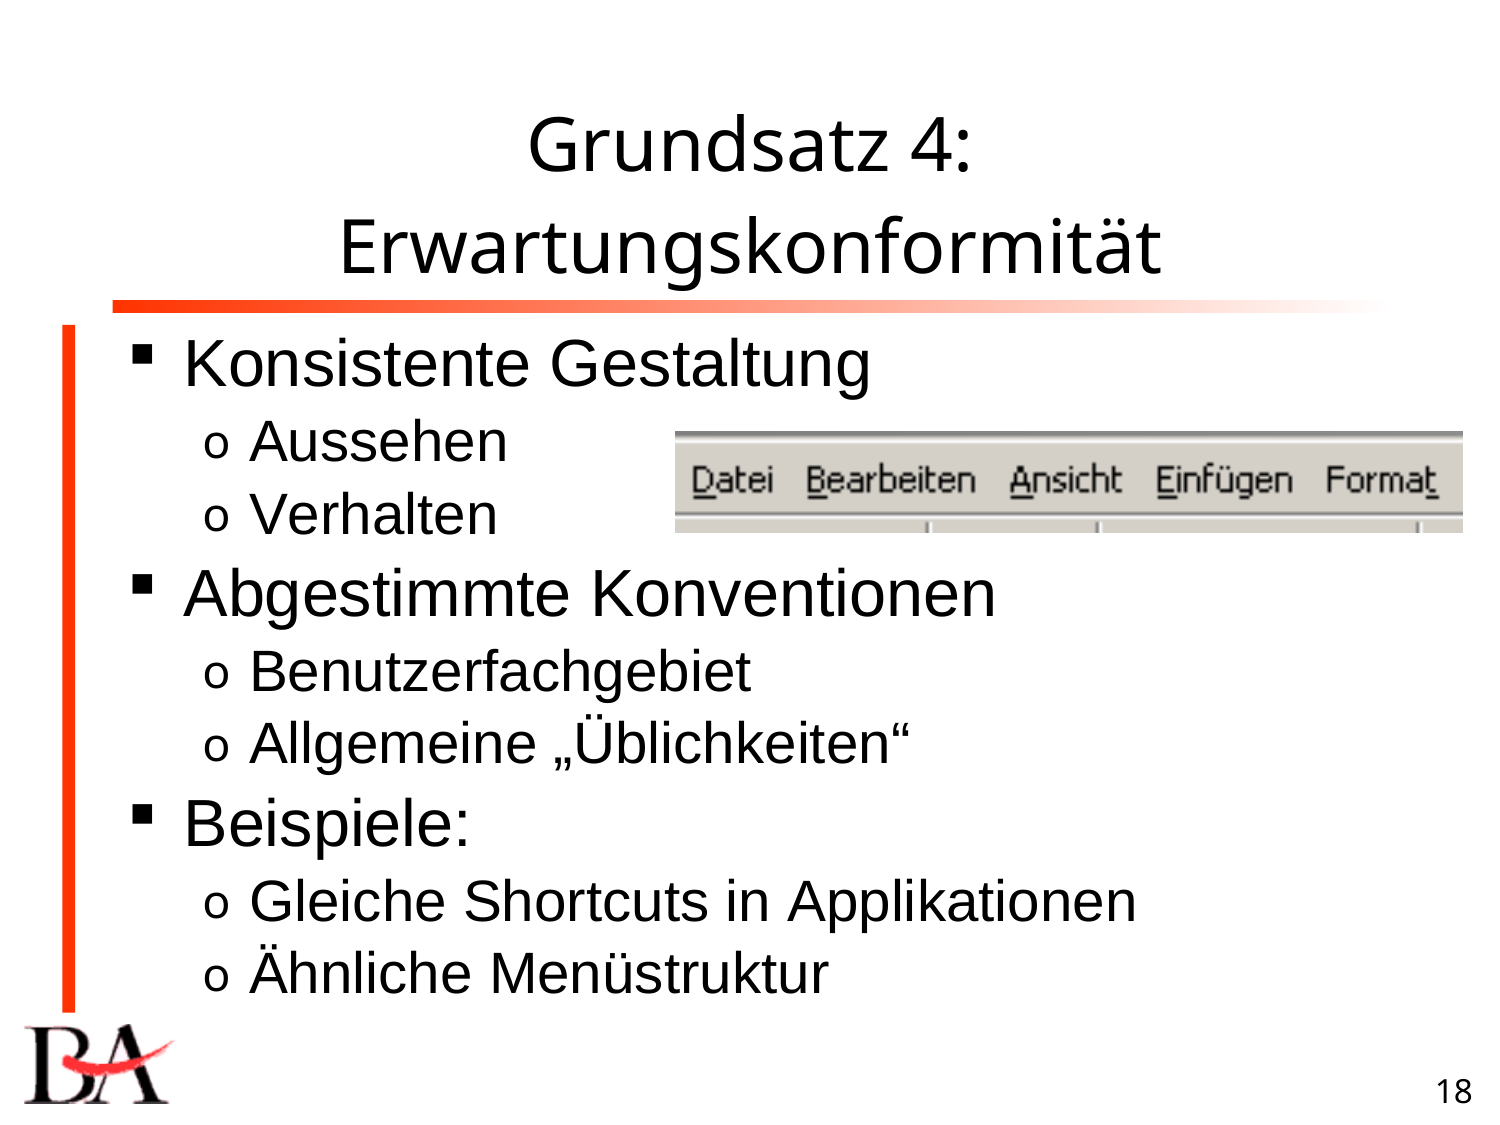

# Grundsatz 4: Erwartungskonformität
Konsistente Gestaltung
Aussehen
Verhalten
Abgestimmte Konventionen
Benutzerfachgebiet
Allgemeine „Üblichkeiten“
Beispiele:
Gleiche Shortcuts in Applikationen
Ähnliche Menüstruktur